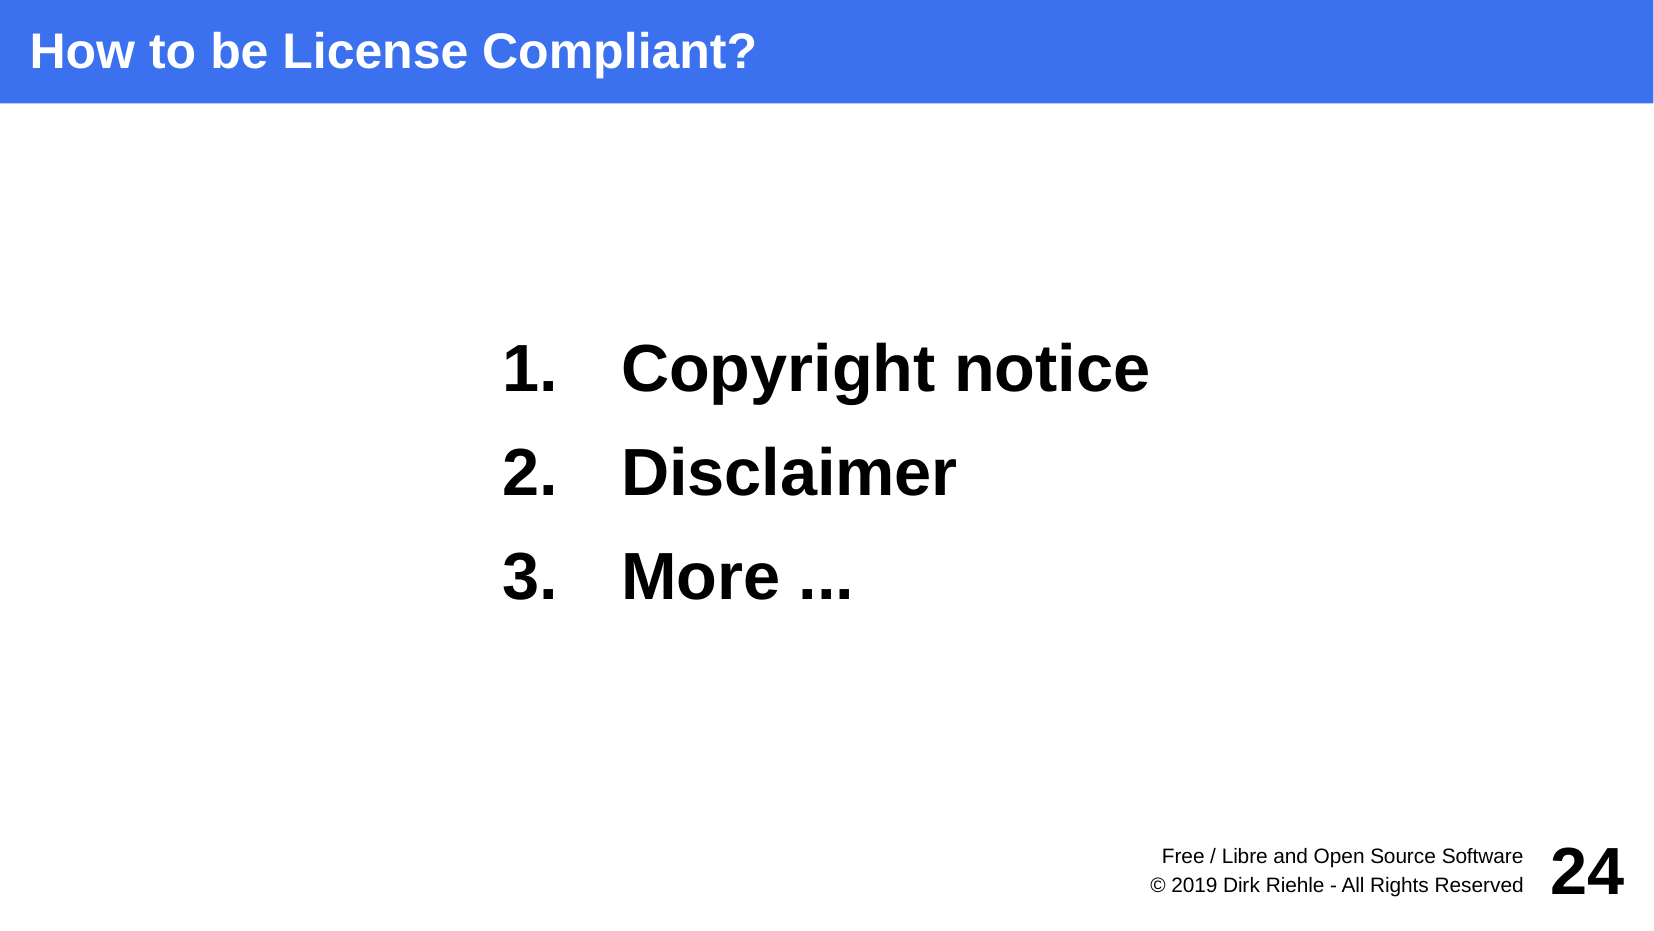

# How to be License Compliant?
Copyright notice
Disclaimer
More ...
Free / Libre and Open Source Software
24
© 2019 Dirk Riehle - All Rights Reserved